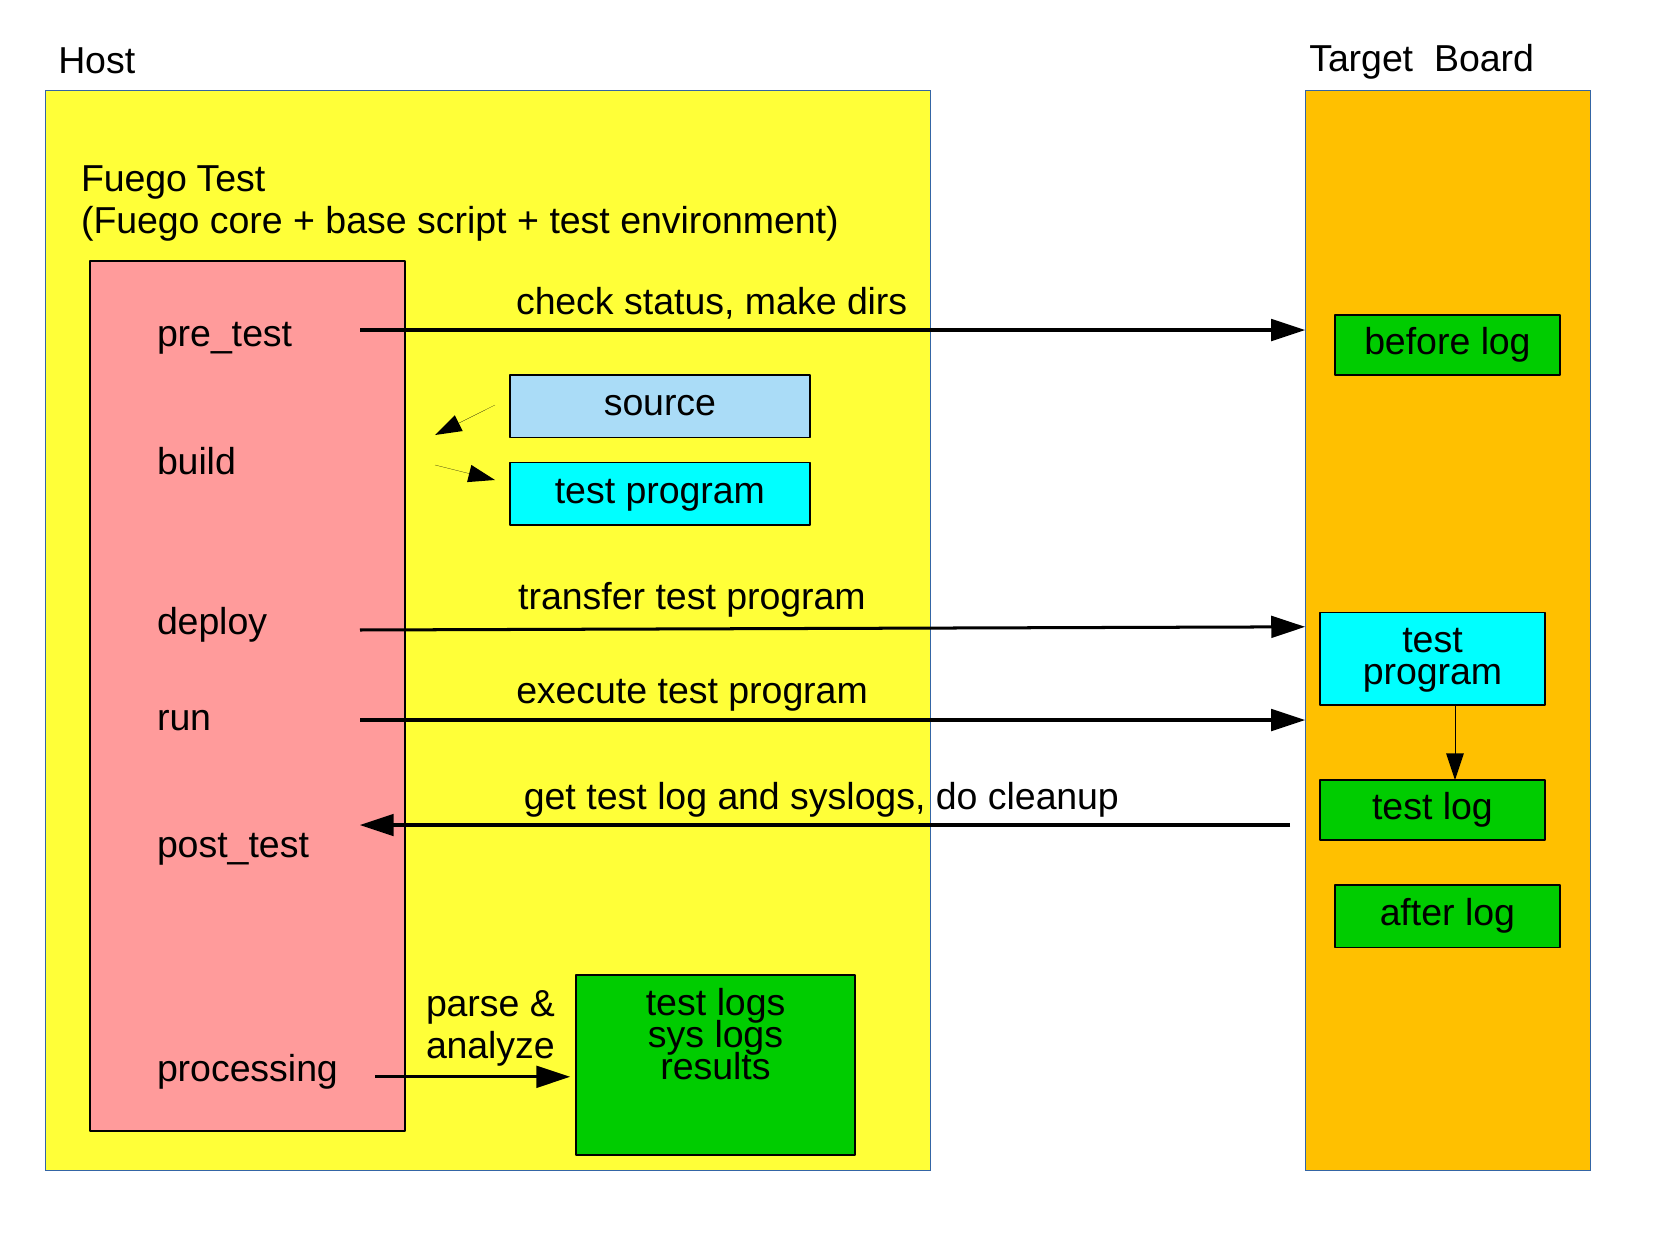

Target Board
Host
Fuego Test
(Fuego core + base script + test environment)
pre_test
build
deploy
run
post_test
processing
check status, make dirs
before log
source
test program
transfer test program
test program
execute test program
get test log and syslogs, do cleanup
test log
after log
parse &
analyze
test logs
sys logs
results